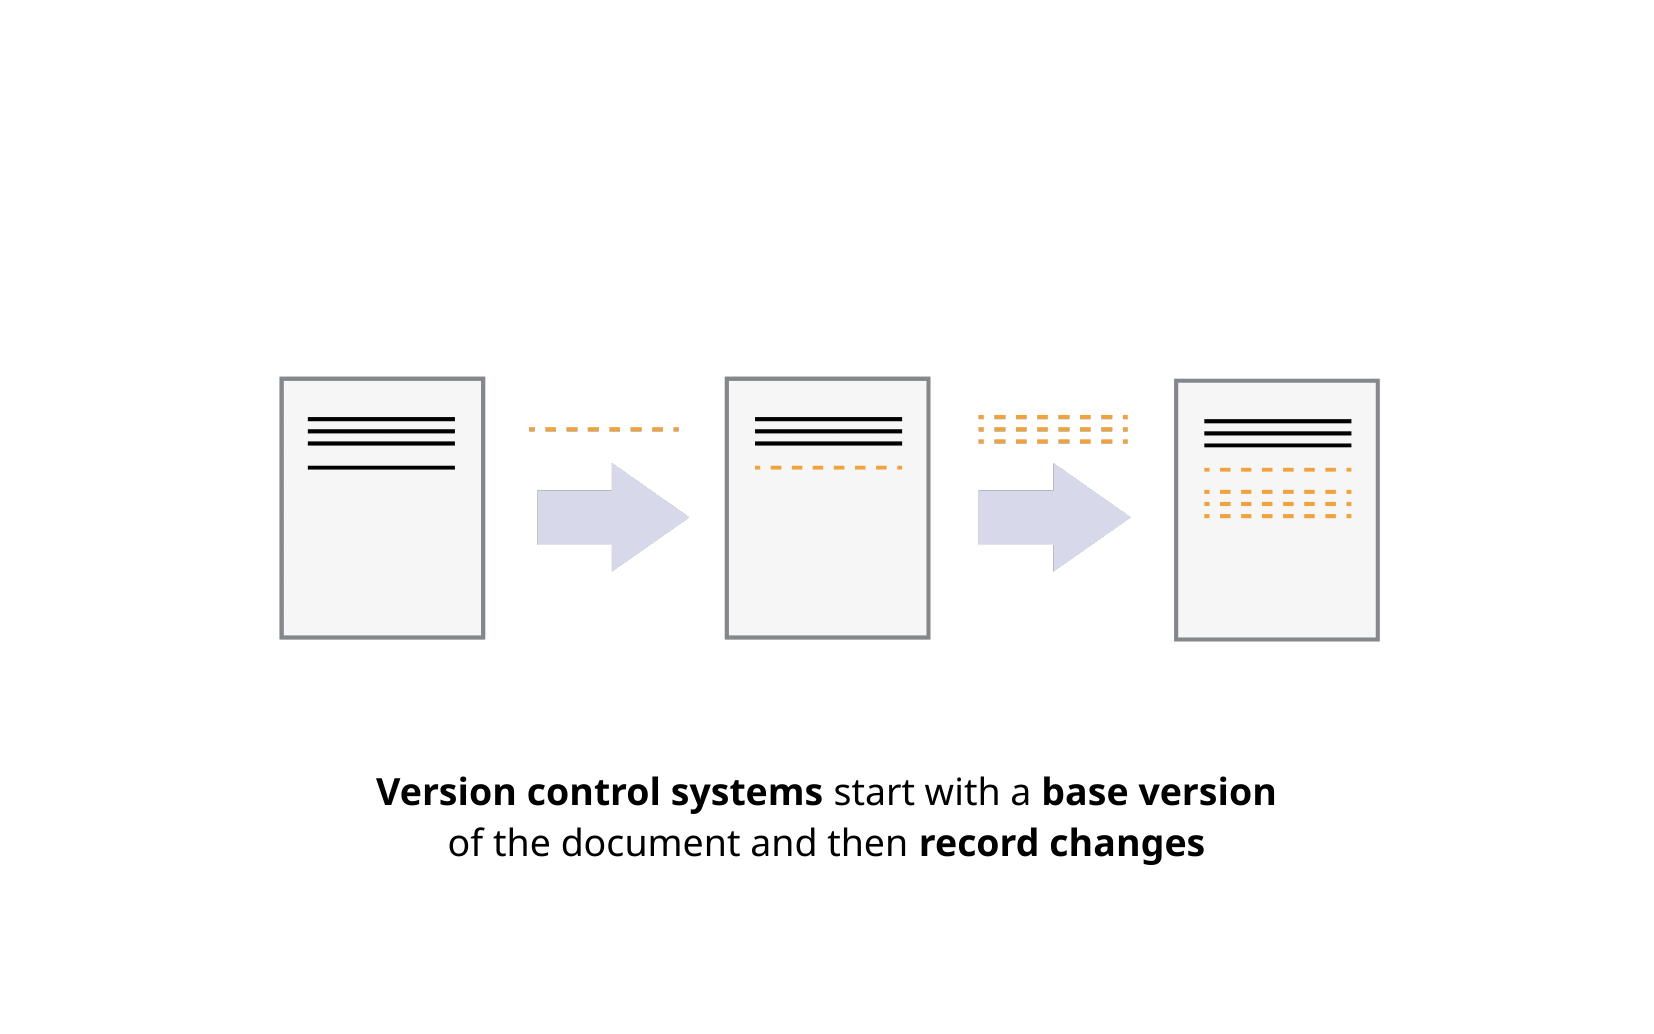

Version control systems start with a base version
of the document and then record changes